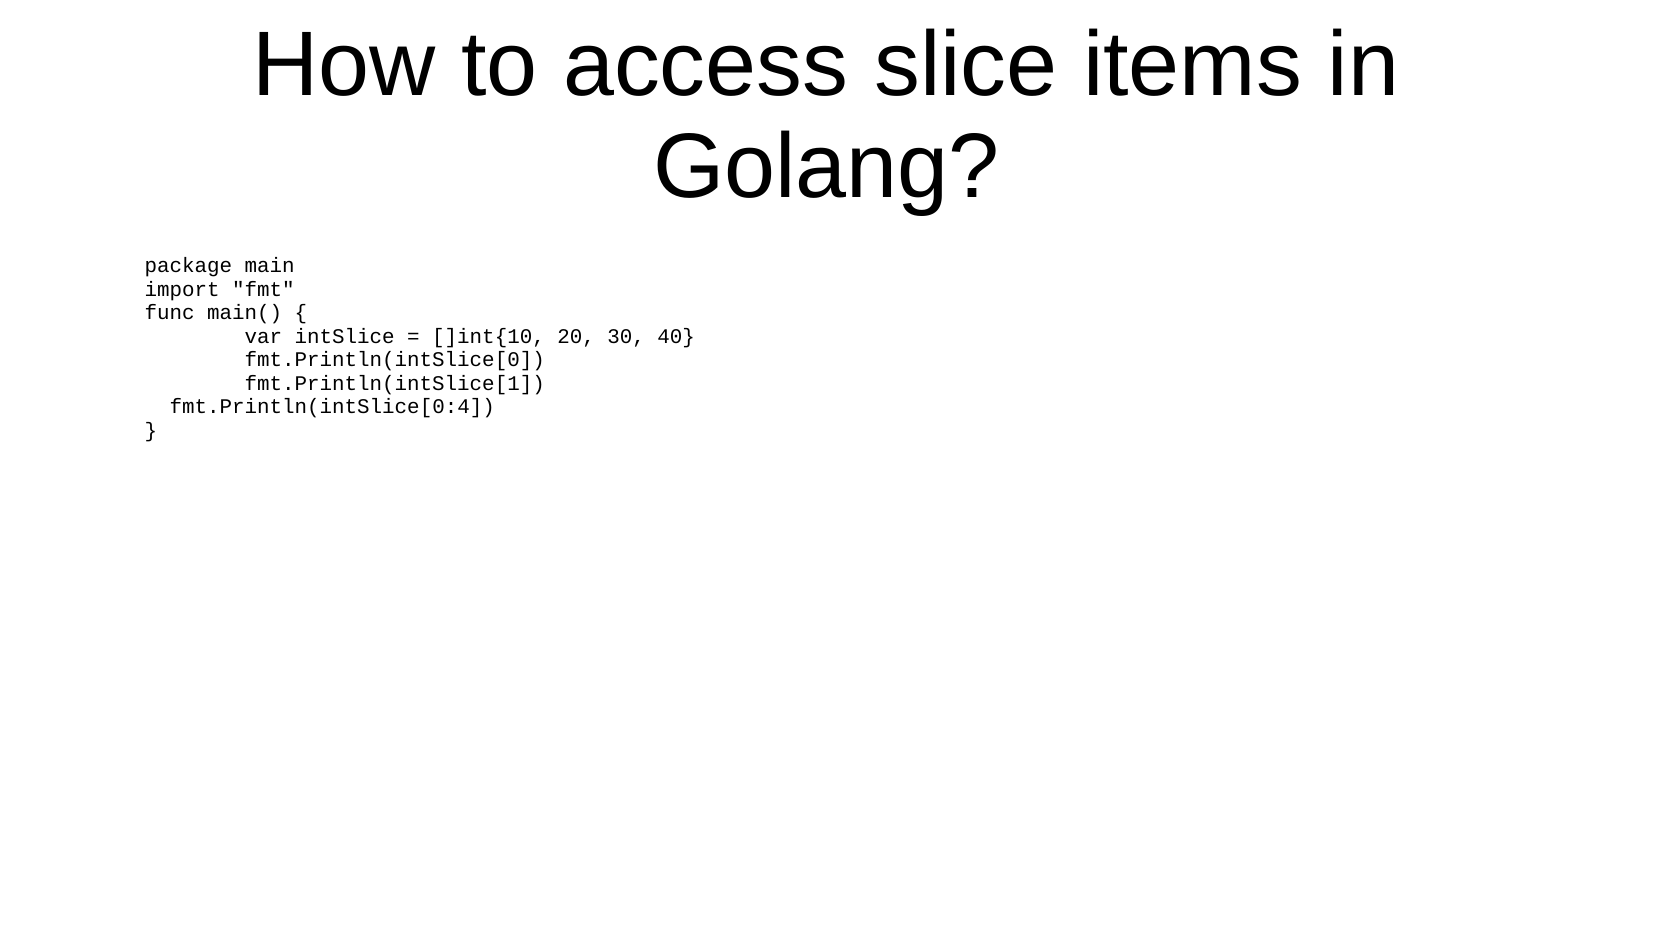

# How to access slice items in Golang?
package main
import "fmt"
func main() {
 var intSlice = []int{10, 20, 30, 40}
 fmt.Println(intSlice[0])
 fmt.Println(intSlice[1])
 fmt.Println(intSlice[0:4])
}